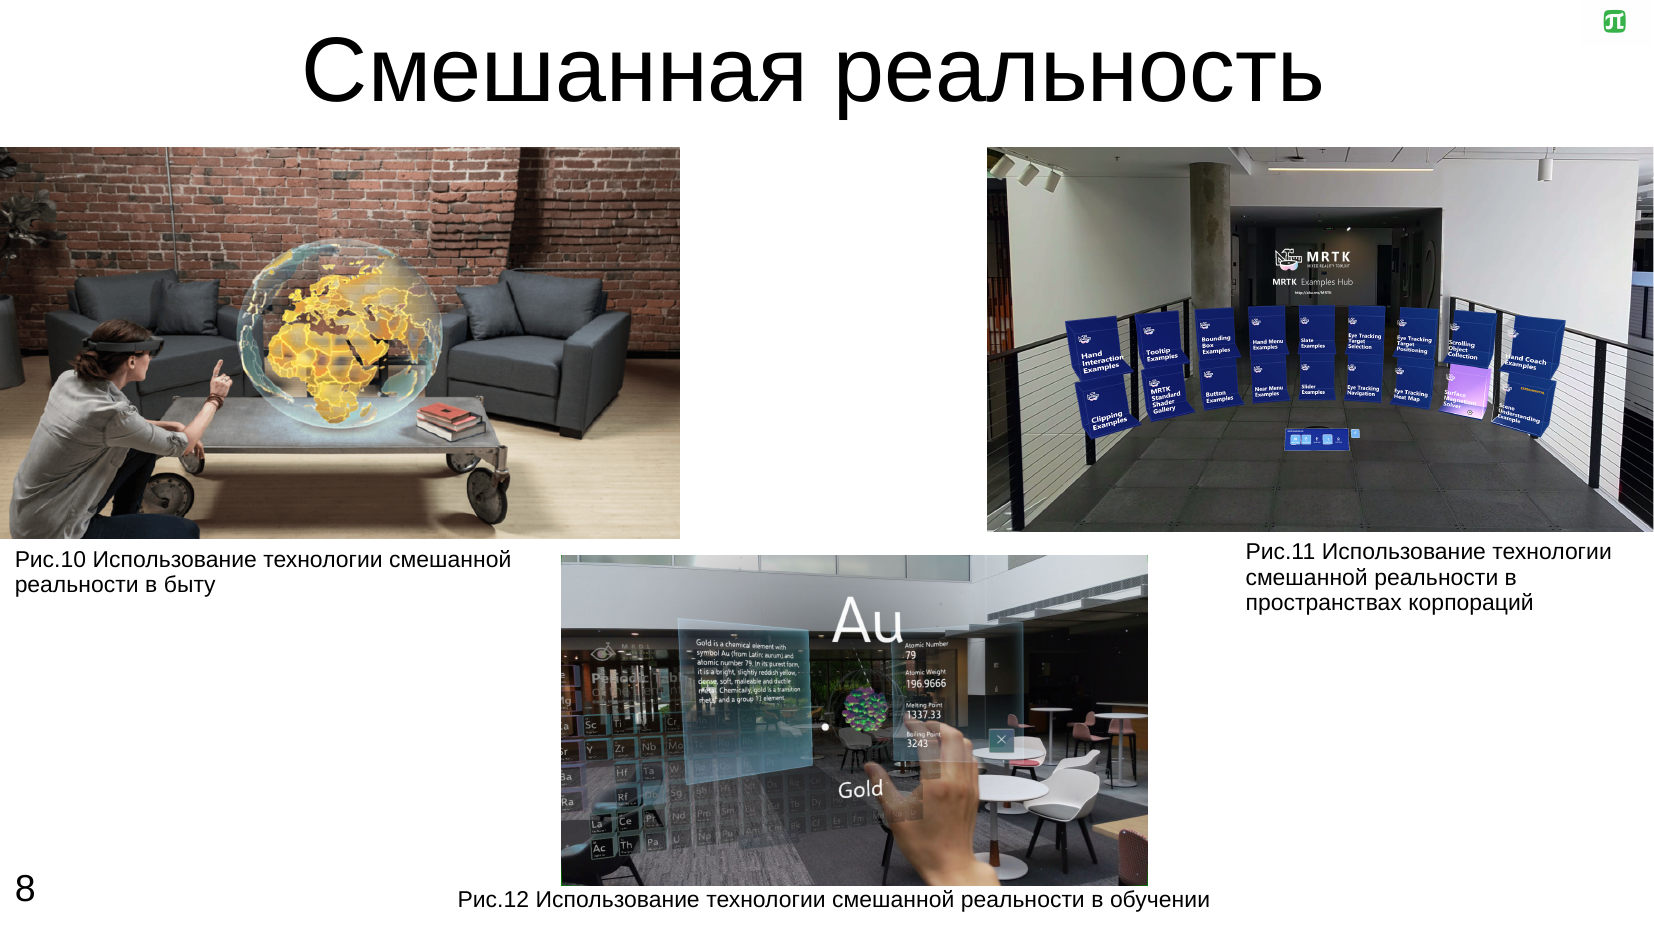

# Смешанная реальность
Рис.11 Использование технологии смешанной реальности в пространствах корпораций
Рис.10 Использование технологии смешанной реальности в быту
Рис.12 Использование технологии смешанной реальности в обучении